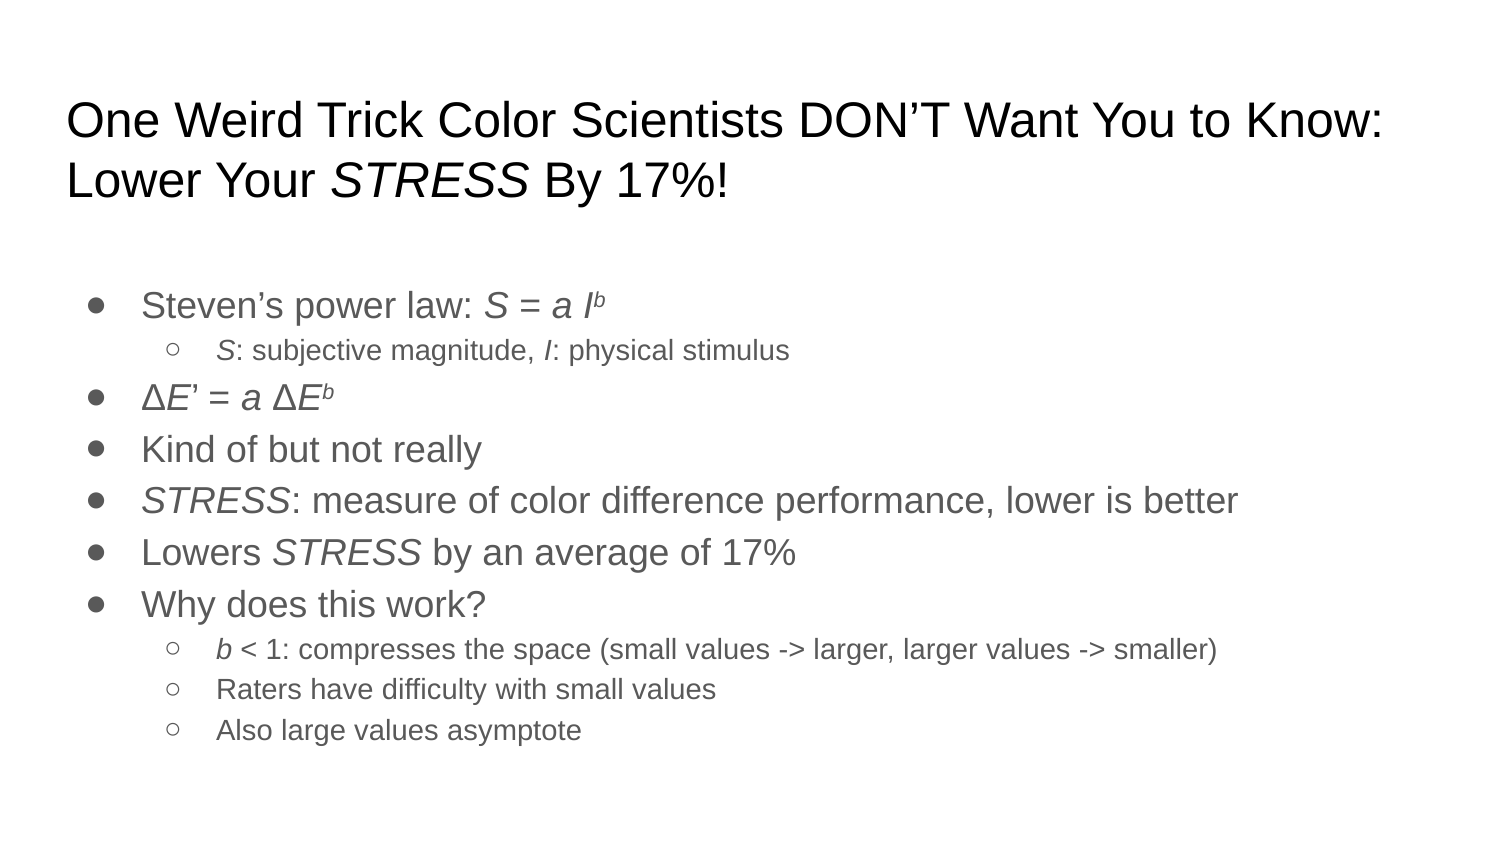

# One Weird Trick Color Scientists DON’T Want You to Know: Lower Your STRESS By 17%!
Steven’s power law: S = a Ib
S: subjective magnitude, I: physical stimulus
ΔE’ = a ΔEb
Kind of but not really
STRESS: measure of color difference performance, lower is better
Lowers STRESS by an average of 17%
Why does this work?
b < 1: compresses the space (small values -> larger, larger values -> smaller)
Raters have difficulty with small values
Also large values asymptote